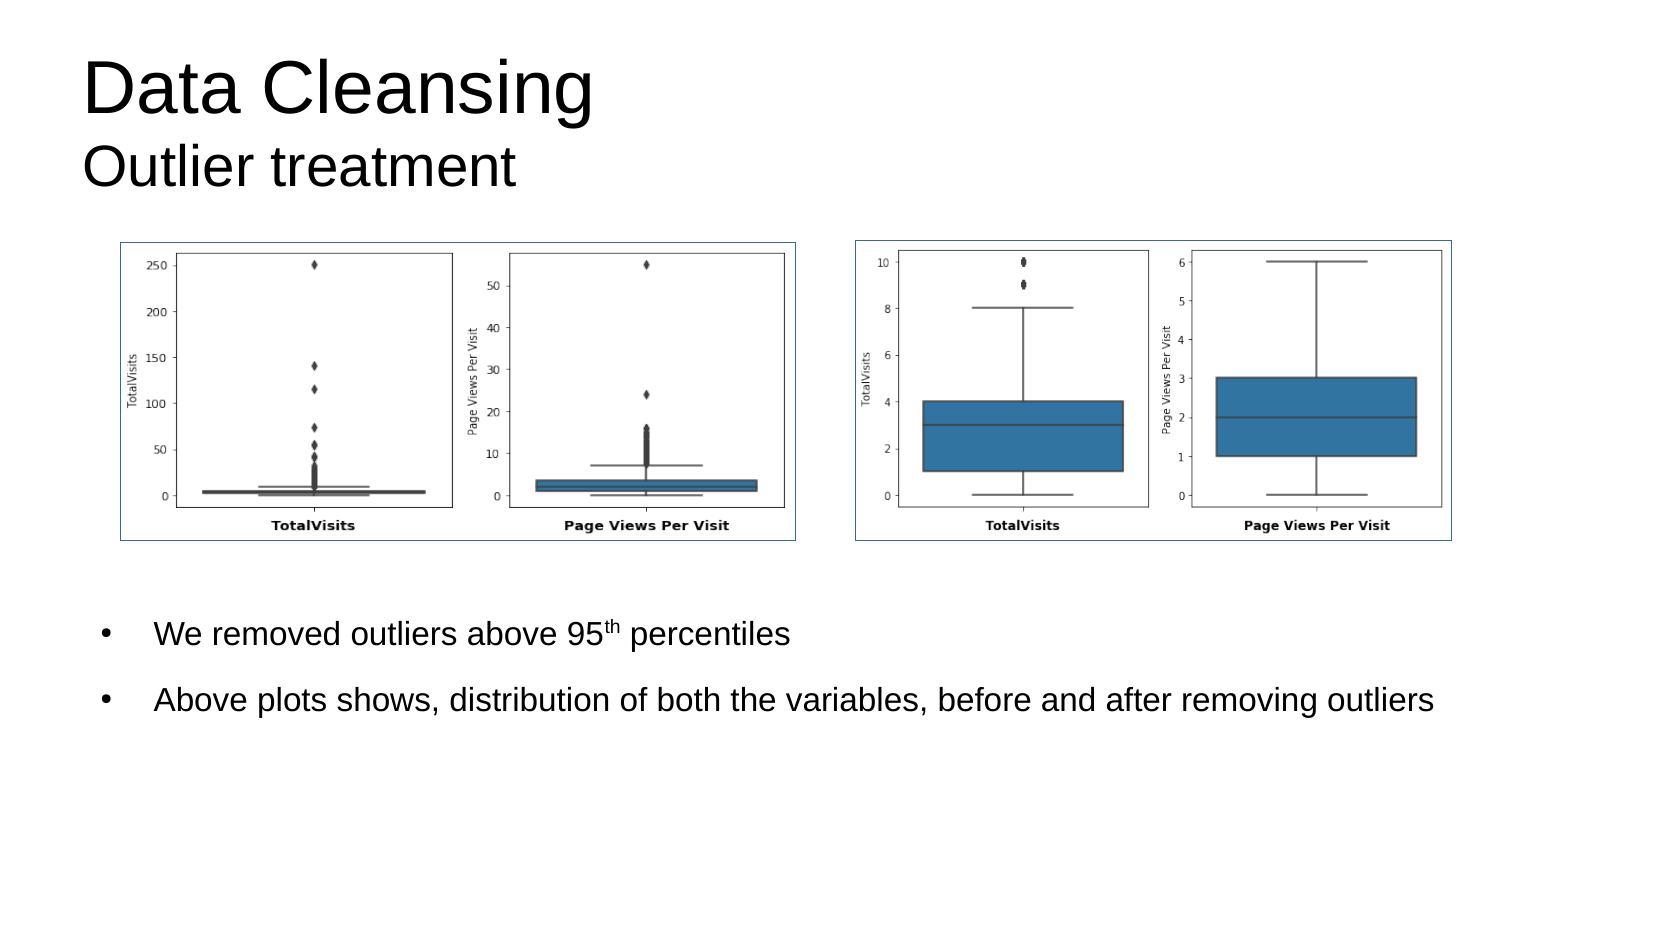

# Data Cleansing Outlier treatment
We removed outliers above 95th percentiles
Above plots shows, distribution of both the variables, before and after removing outliers